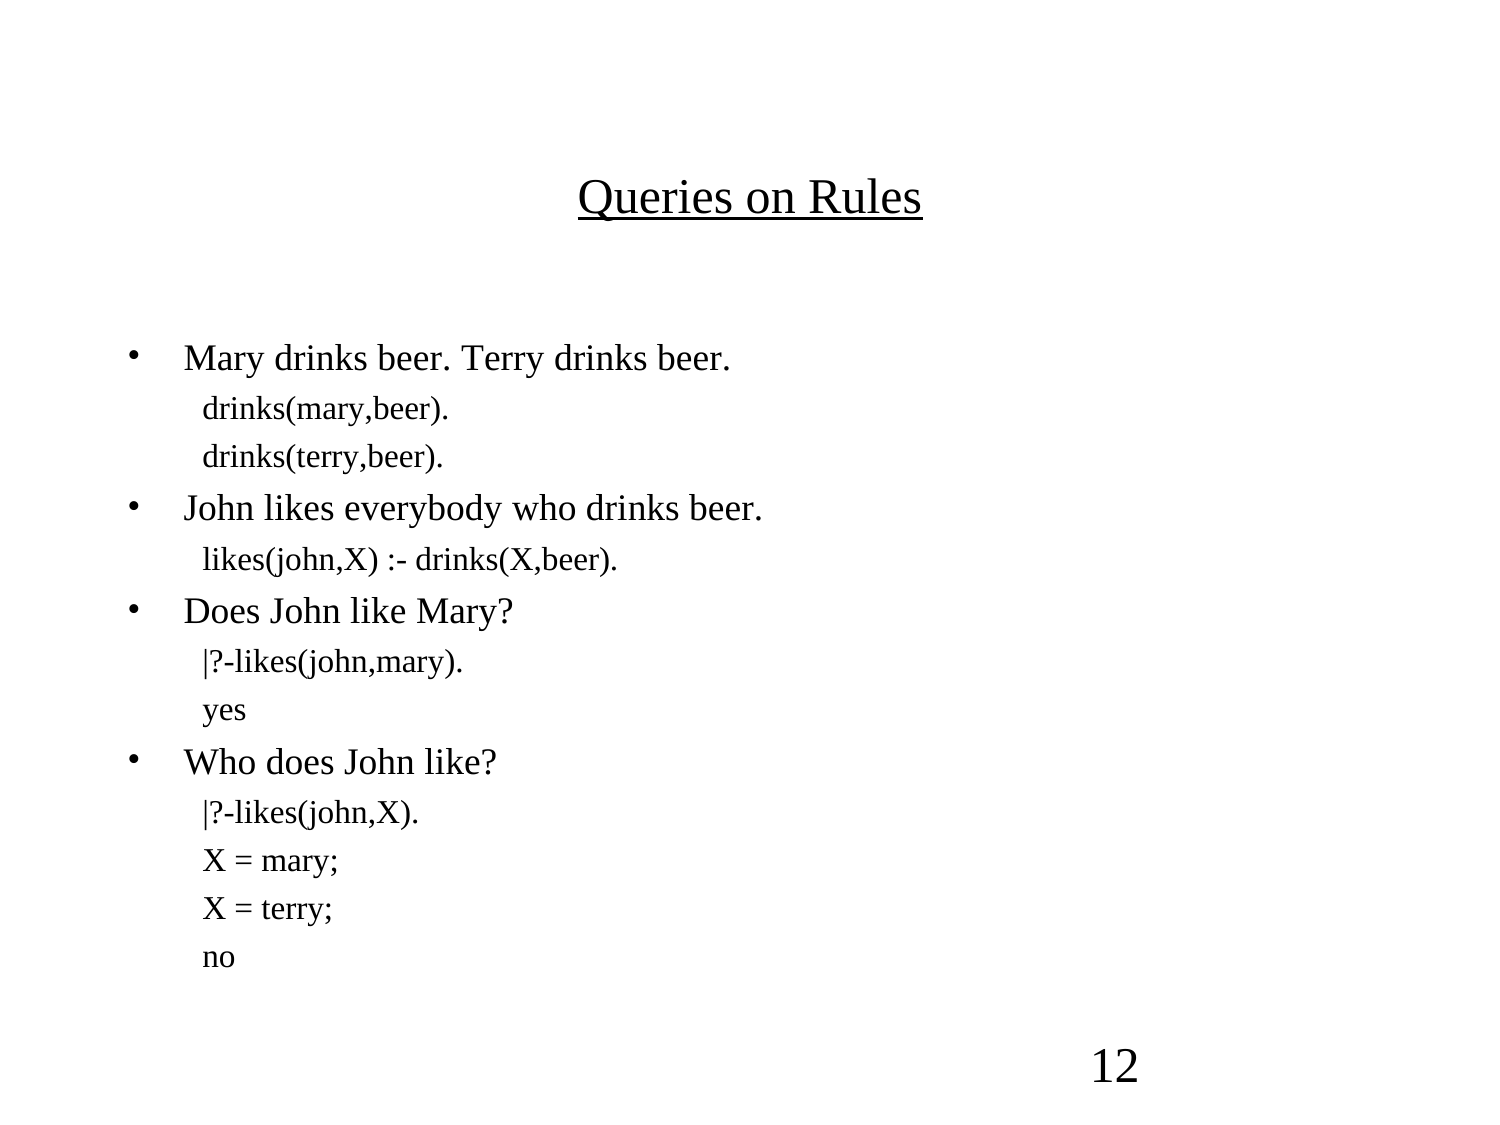

# Queries on Rules
Mary drinks beer. Terry drinks beer.
drinks(mary,beer).
drinks(terry,beer).
John likes everybody who drinks beer.
likes(john,X) :- drinks(X,beer).
Does John like Mary?
|?-likes(john,mary).
yes
Who does John like?
|?-likes(john,X).
X = mary;
X = terry;
no
12